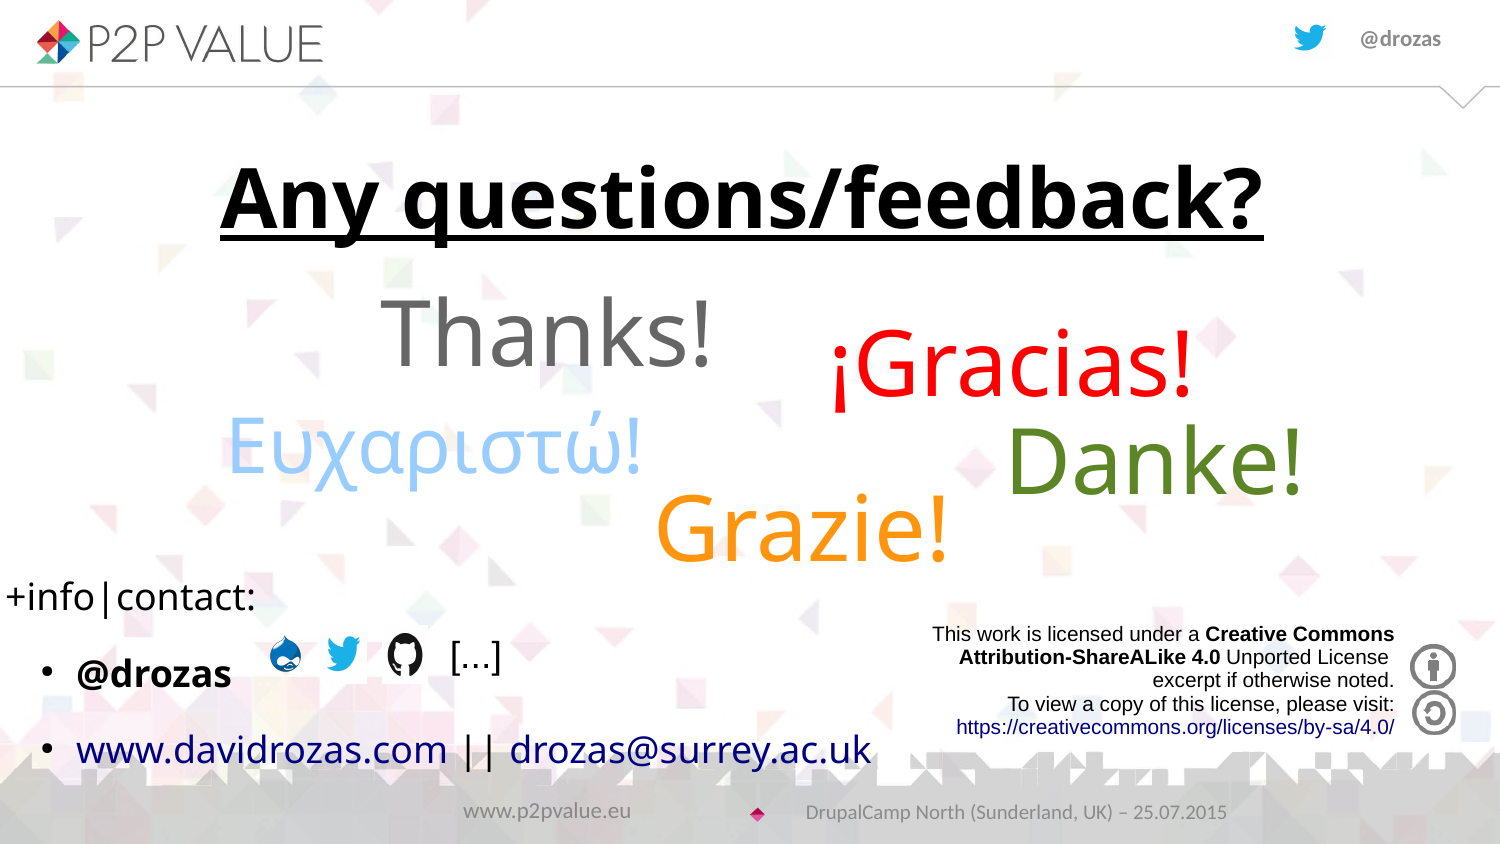

Any questions/feedback?
@drozas
# Thanks!
¡Gracias!
Ευχαριστώ!
Danke!
Grazie!
+info|contact:
@drozas
www.davidrozas.com || drozas@surrey.ac.uk
This work is licensed under a Creative Commons
Attribution-ShareALike 4.0 Unported License
excerpt if otherwise noted.
To view a copy of this license, please visit:
https://creativecommons.org/licenses/by-sa/4.0/
[...]
DrupalCamp North (Sunderland, UK) – 25.07.2015
www.p2pvalue.eu